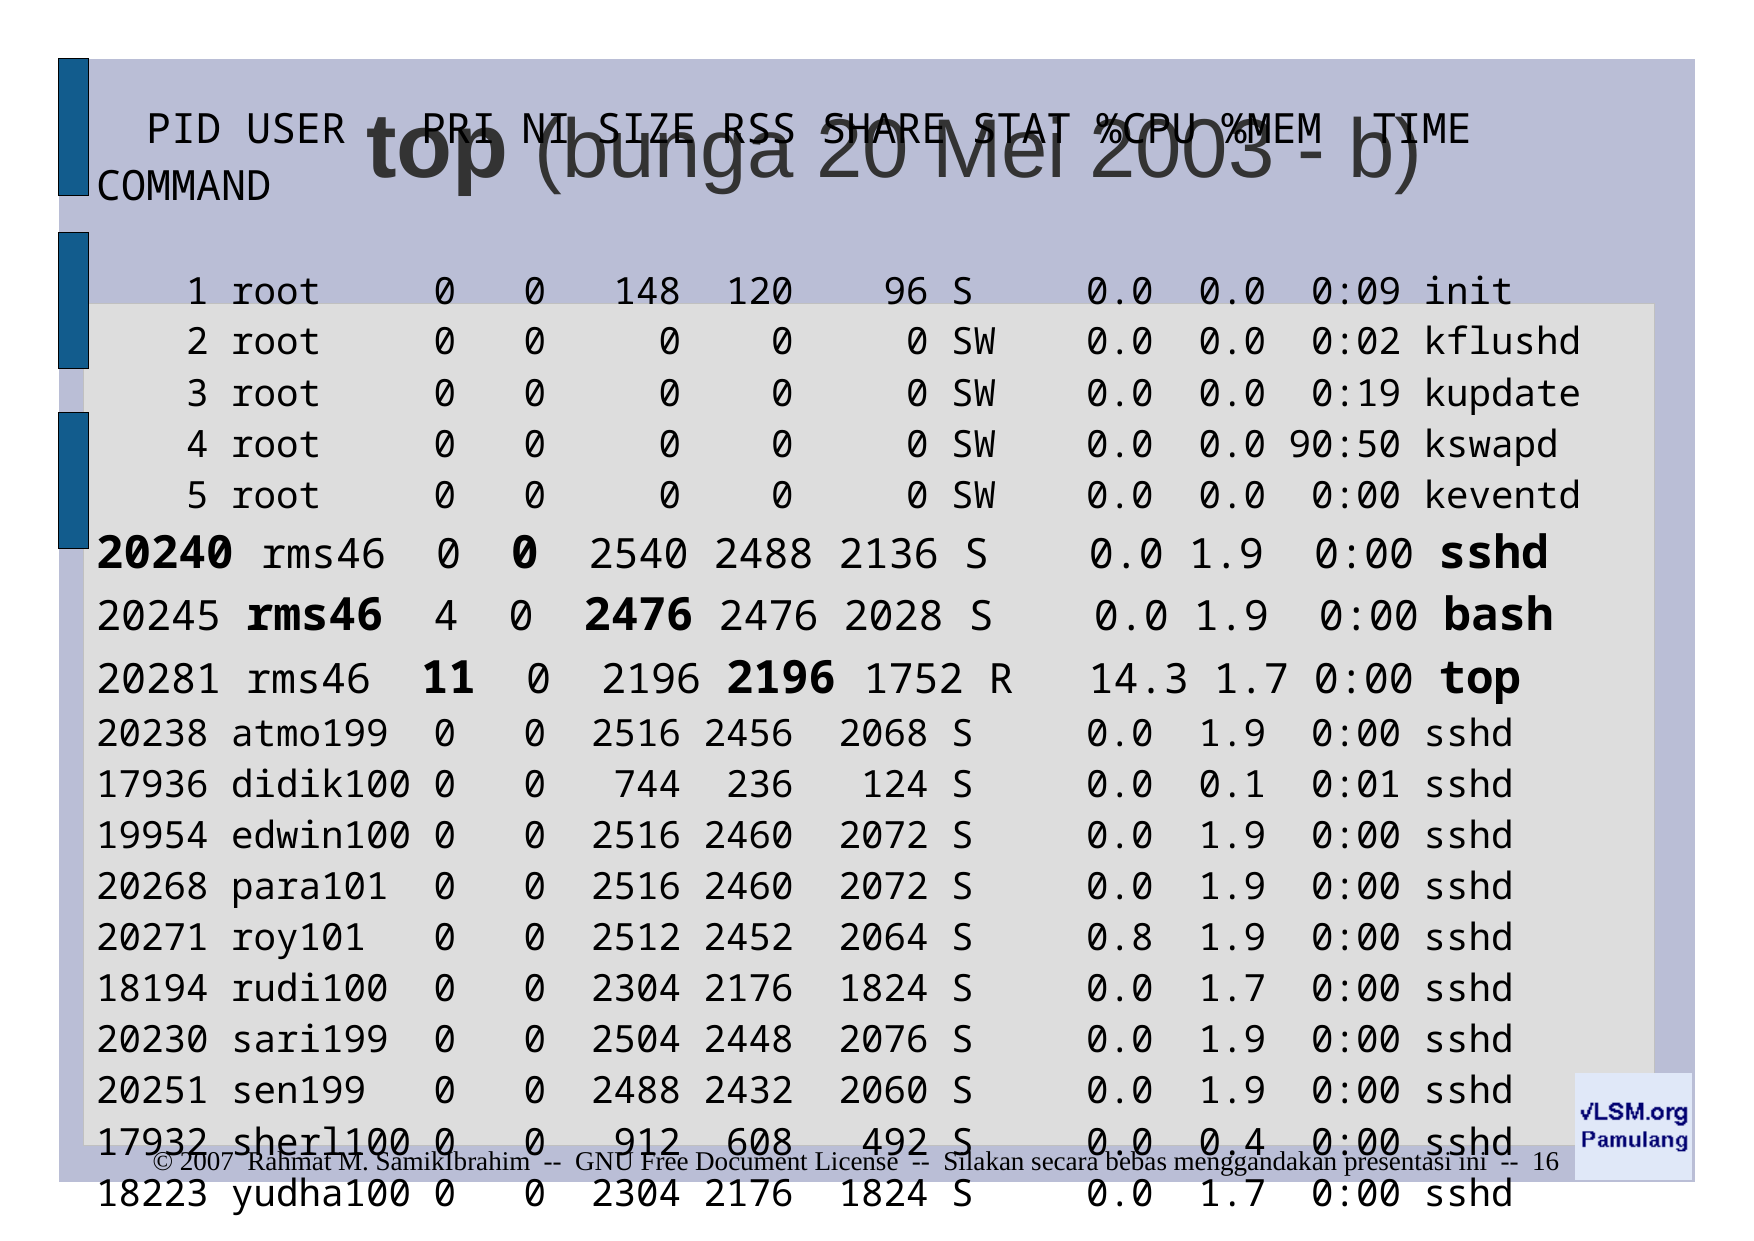

# top (bunga 20 Mei 2003 - b)
 PID USER PRI NI SIZE RSS SHARE STAT %CPU %MEM TIME COMMAND
 1 root 0 0 148 120 96 S 0.0 0.0 0:09 init
 2 root 0 0 0 0 0 SW 0.0 0.0 0:02 kflushd
 3 root 0 0 0 0 0 SW 0.0 0.0 0:19 kupdate
 4 root 0 0 0 0 0 SW 0.0 0.0 90:50 kswapd
 5 root 0 0 0 0 0 SW 0.0 0.0 0:00 keventd
20240 rms46 0 0 2540 2488 2136 S 0.0 1.9 0:00 sshd
20245 rms46 4 0 2476 2476 2028 S 0.0 1.9 0:00 bash
20281 rms46 11 0 2196 2196 1752 R 14.3 1.7 0:00 top
20238 atmo199 0 0 2516 2456 2068 S 0.0 1.9 0:00 sshd
17936 didik100 0 0 744 236 124 S 0.0 0.1 0:01 sshd
19954 edwin100 0 0 2516 2460 2072 S 0.0 1.9 0:00 sshd
20268 para101 0 0 2516 2460 2072 S 0.0 1.9 0:00 sshd
20271 roy101 0 0 2512 2452 2064 S 0.8 1.9 0:00 sshd
18194 rudi100 0 0 2304 2176 1824 S 0.0 1.7 0:00 sshd
20230 sari199 0 0 2504 2448 2076 S 0.0 1.9 0:00 sshd
20251 sen199 0 0 2488 2432 2060 S 0.0 1.9 0:00 sshd
17932 sherl100 0 0 912 608 492 S 0.0 0.4 0:00 sshd
18223 yudha100 0 0 2304 2176 1824 S 0.0 1.7 0:00 sshd